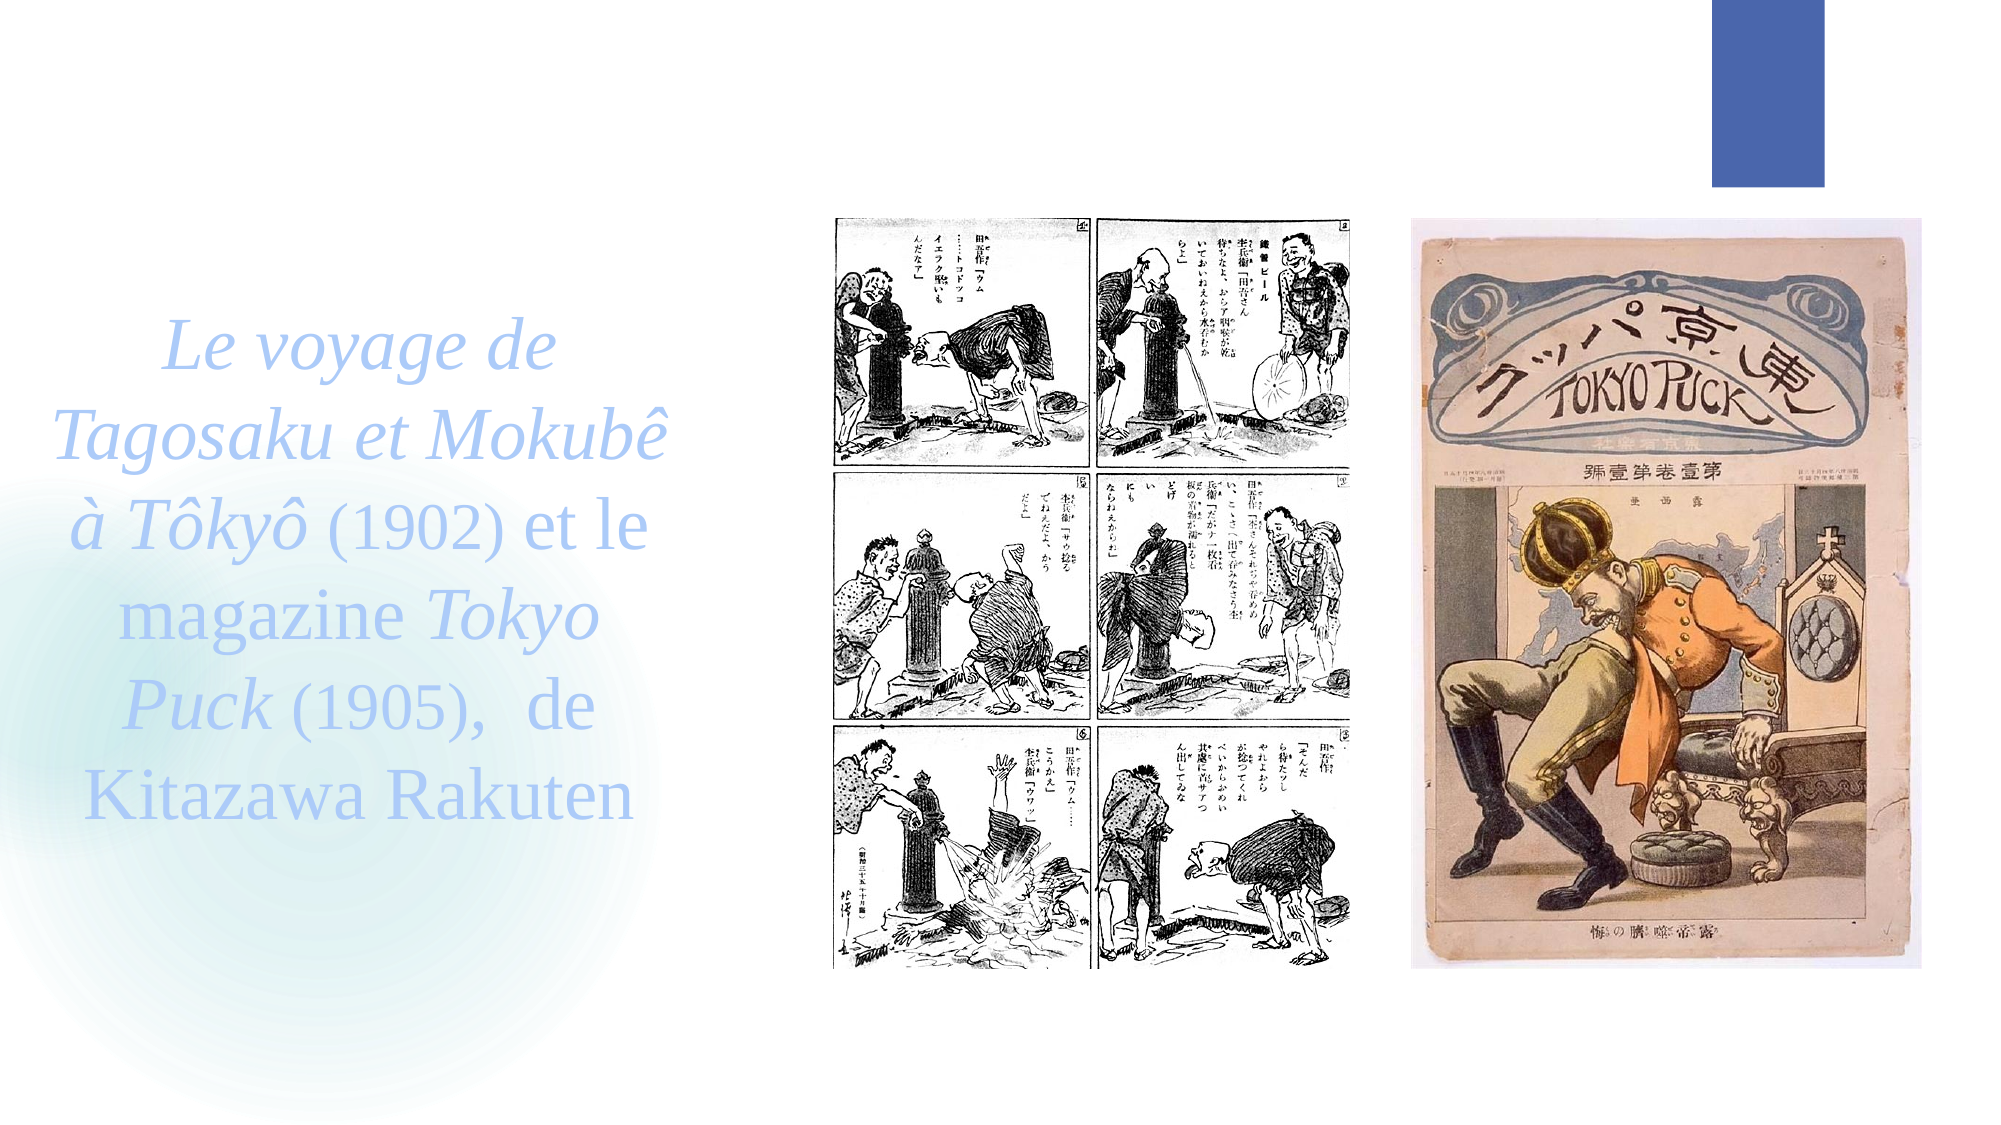

# Le voyage de Tagosaku et Mokubê à Tôkyô (1902) et le magazine Tokyo Puck (1905), de Kitazawa Rakuten